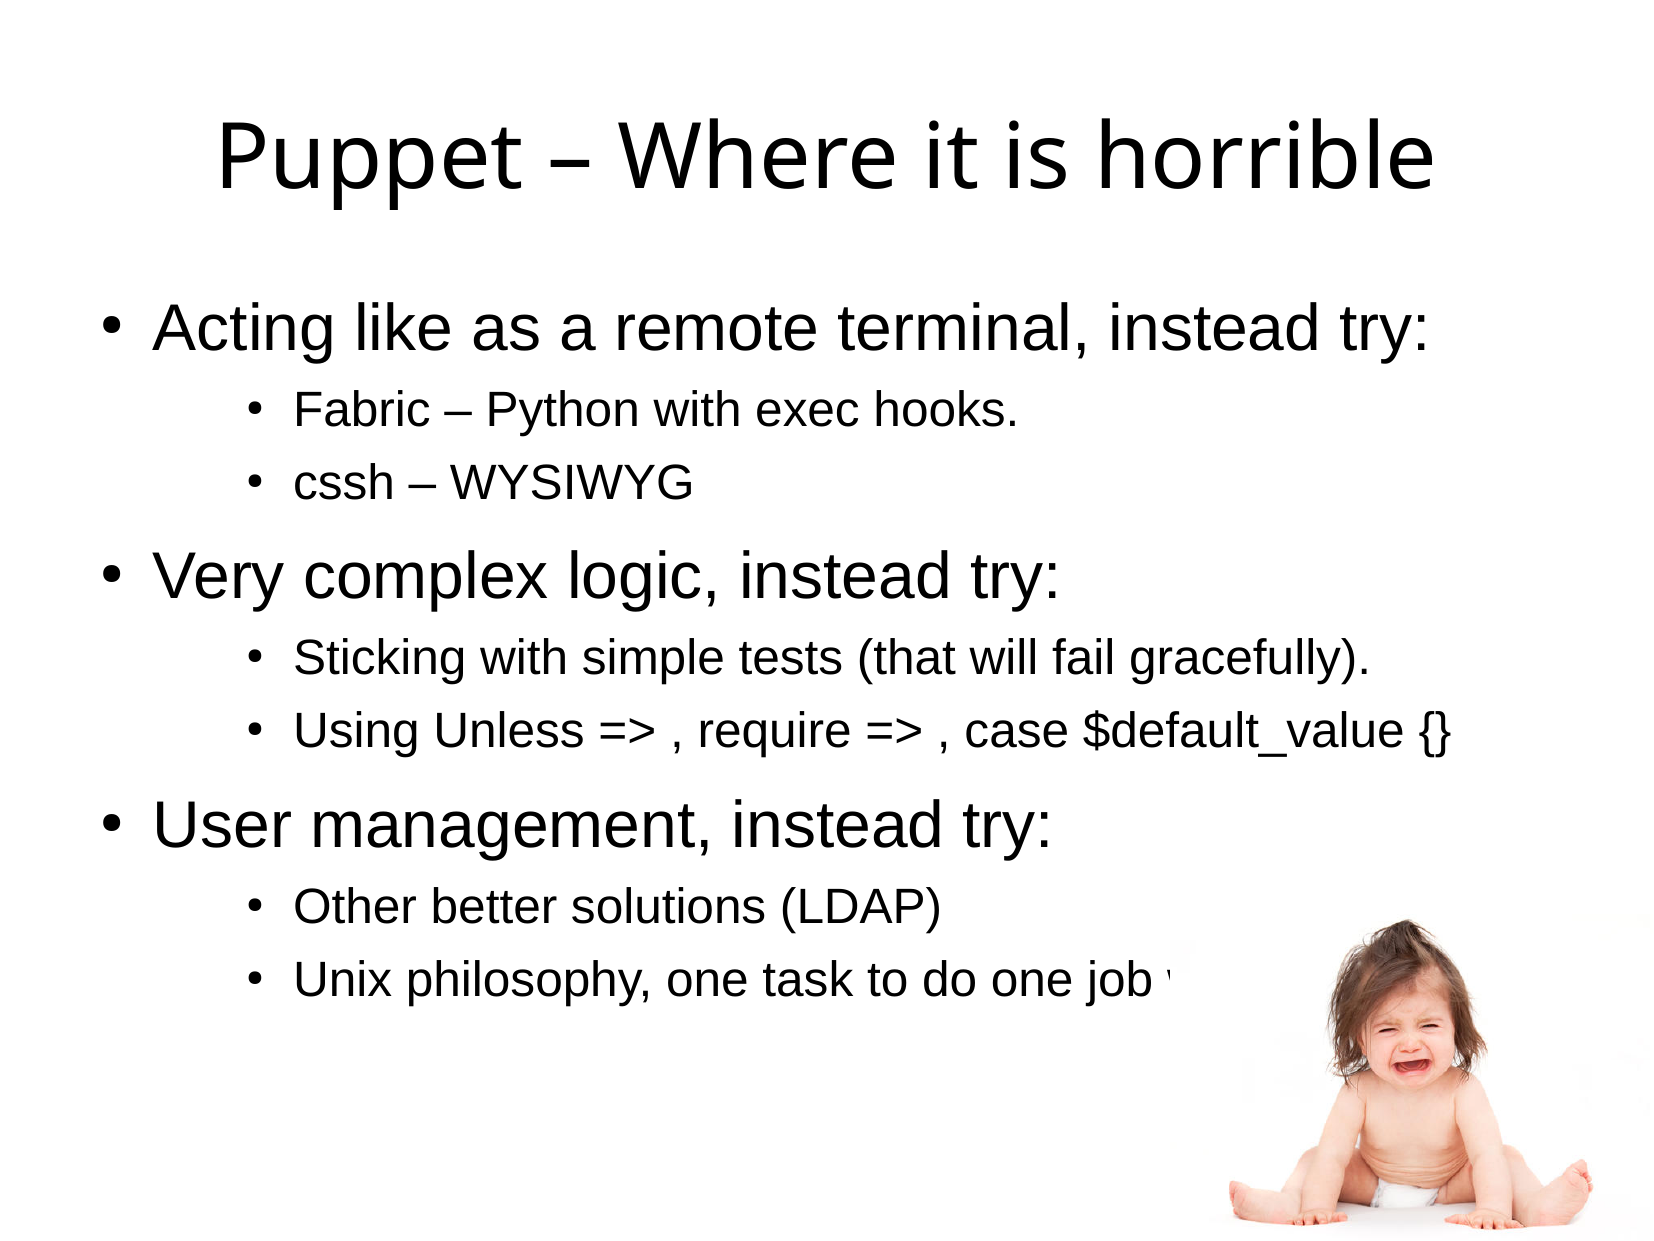

# Puppet – Where it is horrible
Acting like as a remote terminal, instead try:
Fabric – Python with exec hooks.
cssh – WYSIWYG
Very complex logic, instead try:
Sticking with simple tests (that will fail gracefully).
Using Unless => , require => , case $default_value {}
User management, instead try:
Other better solutions (LDAP)
Unix philosophy, one task to do one job well.